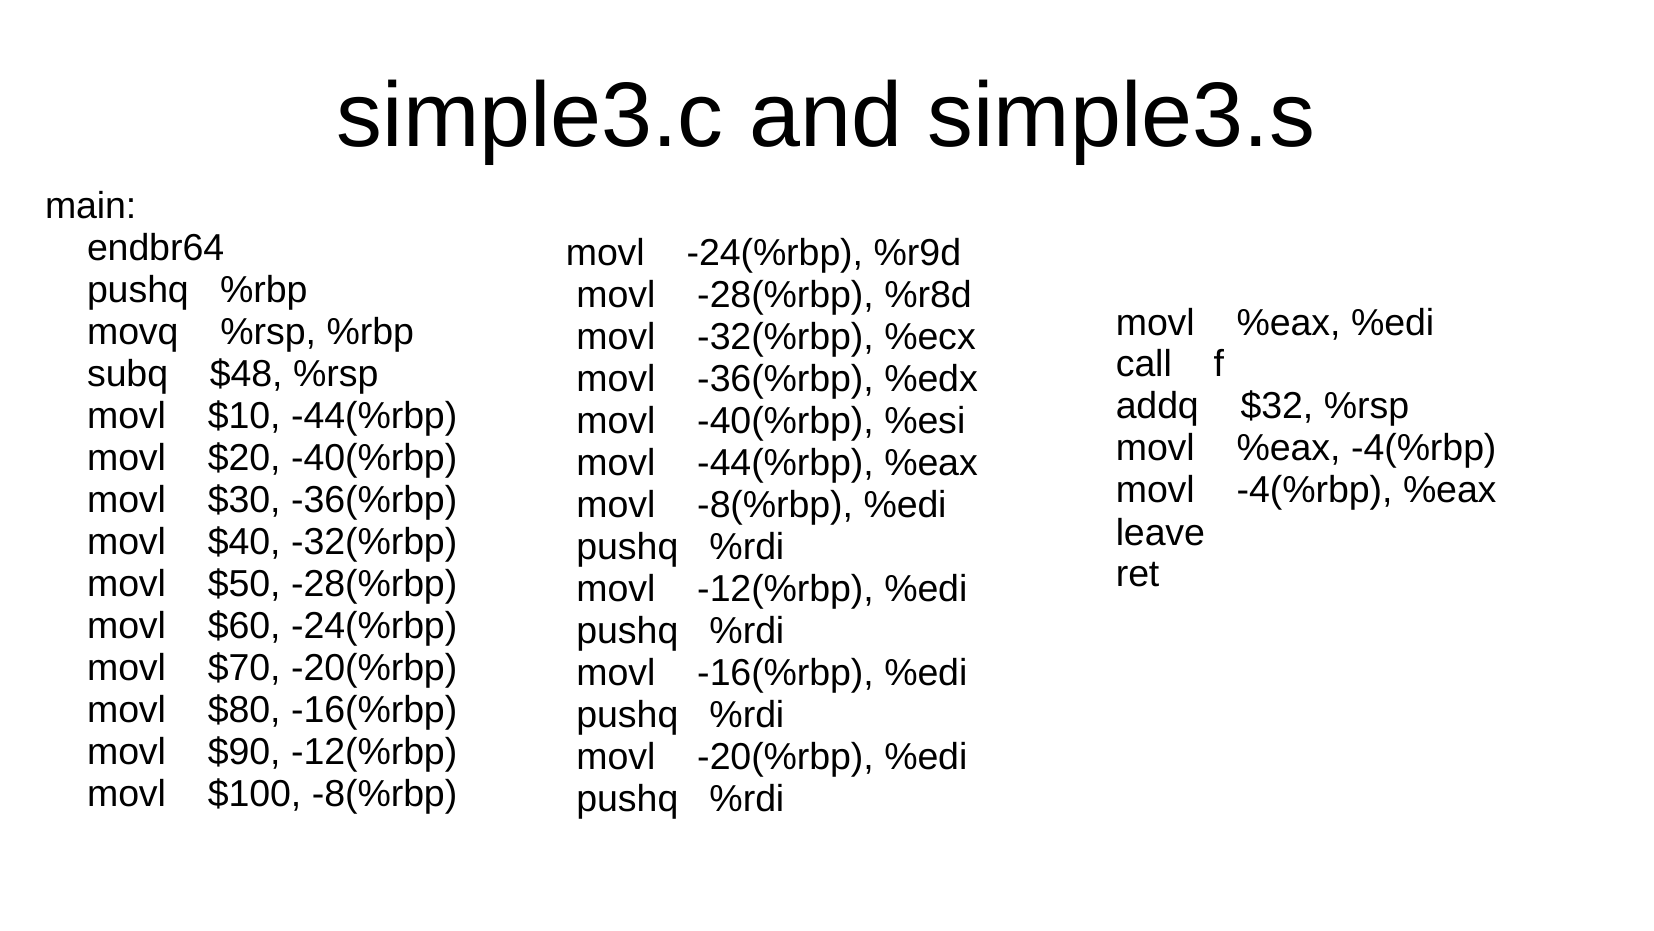

# simple3.c and simple3.s
main:
 endbr64
 pushq %rbp
 movq %rsp, %rbp
 subq $48, %rsp
 movl $10, -44(%rbp)
 movl $20, -40(%rbp)
 movl $30, -36(%rbp)
 movl $40, -32(%rbp)
 movl $50, -28(%rbp)
 movl $60, -24(%rbp)
 movl $70, -20(%rbp)
 movl $80, -16(%rbp)
 movl $90, -12(%rbp)
 movl $100, -8(%rbp)
 movl -24(%rbp), %r9d
 movl -28(%rbp), %r8d
 movl -32(%rbp), %ecx
 movl -36(%rbp), %edx
 movl -40(%rbp), %esi
 movl -44(%rbp), %eax
 movl -8(%rbp), %edi
 pushq %rdi
 movl -12(%rbp), %edi
 pushq %rdi
 movl -16(%rbp), %edi
 pushq %rdi
 movl -20(%rbp), %edi
 pushq %rdi
 movl %eax, %edi
 call f
 addq $32, %rsp
 movl %eax, -4(%rbp)
 movl -4(%rbp), %eax
 leave
 ret